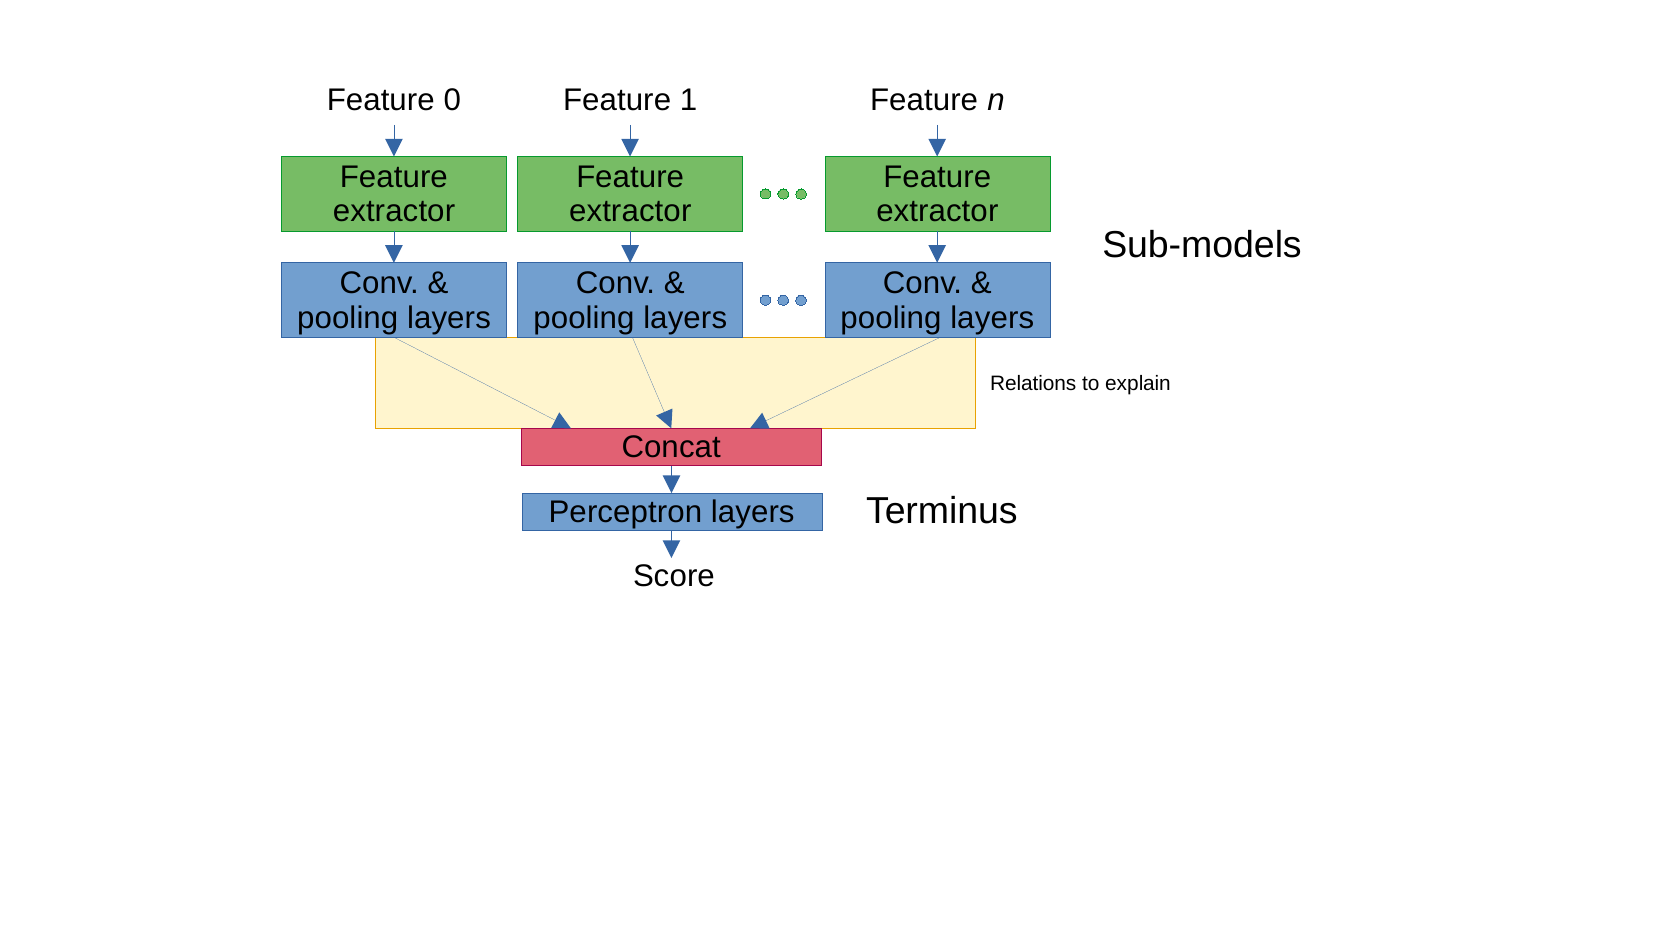

Feature 0
Feature 1
Feature n
Feature extractor
Feature extractor
Feature extractor
Sub-models
Conv. & pooling layers
Conv. & pooling layers
Conv. & pooling layers
Relations to explain
Concat
Terminus
Perceptron layers
Score